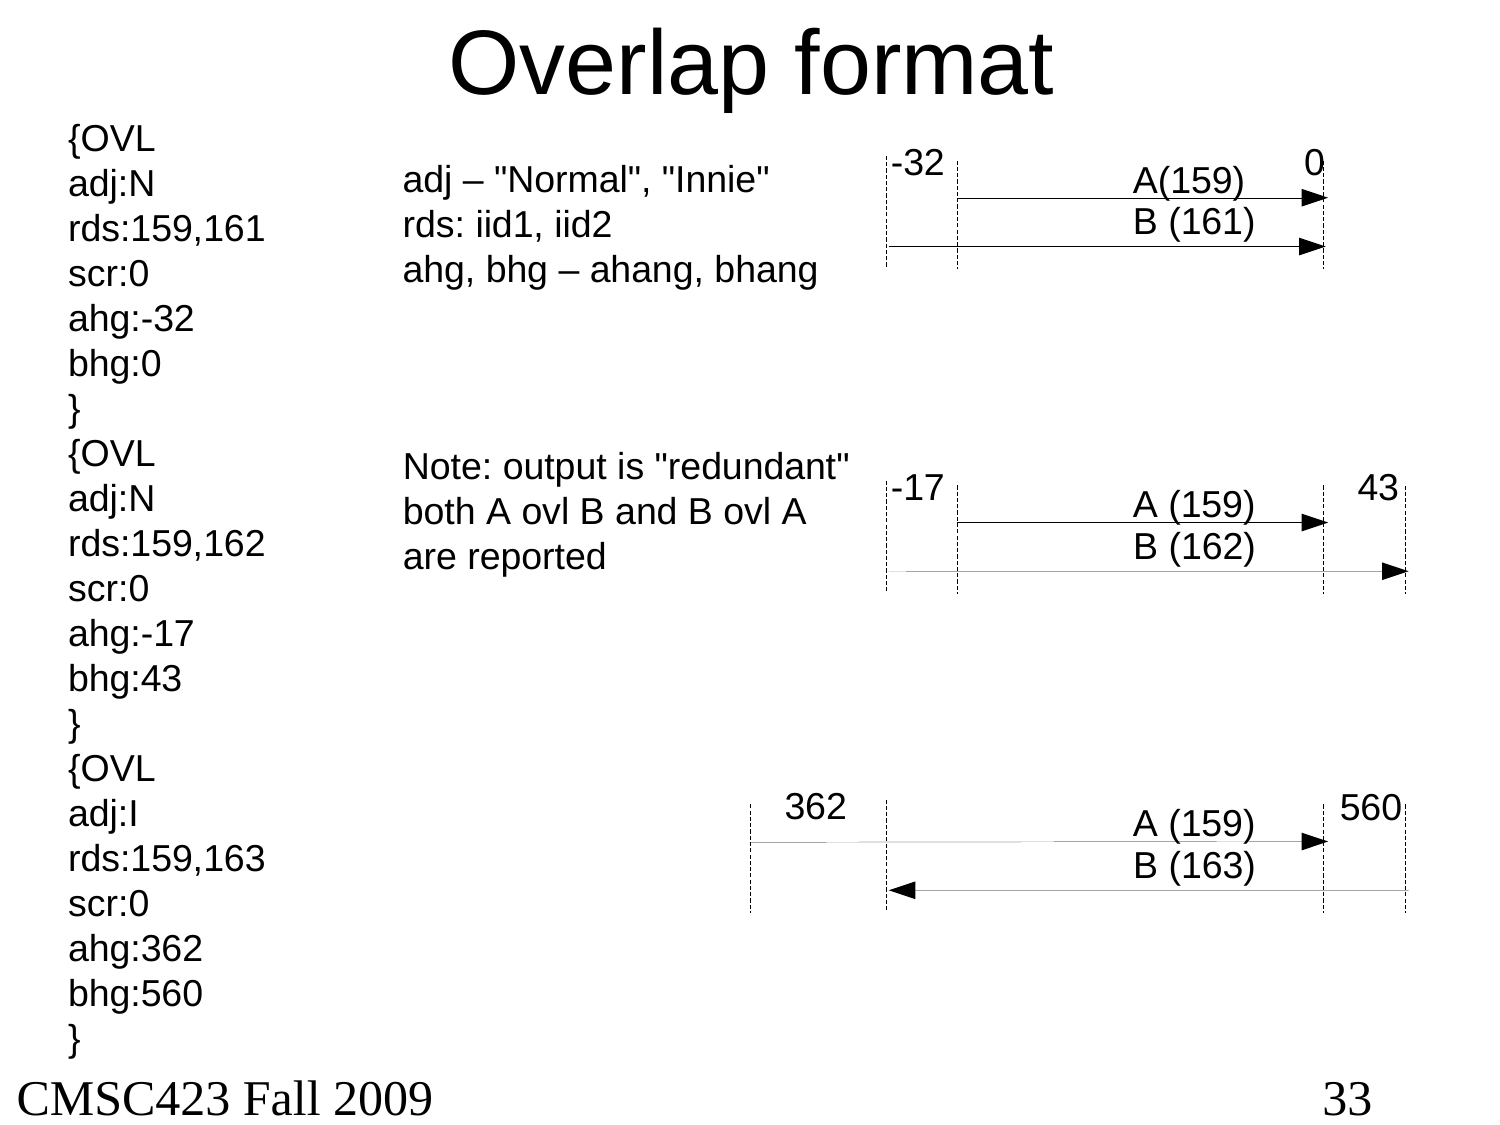

# Overlap format
{OVL
adj:N
rds:159,161
scr:0
ahg:-32
bhg:0
}
{OVL
adj:N
rds:159,162
scr:0
ahg:-17
bhg:43
}
{OVL
adj:I
rds:159,163
scr:0
ahg:362
bhg:560
}
-32
0
adj – "Normal", "Innie"
rds: iid1, iid2
ahg, bhg – ahang, bhang
A(159)
B (161)
Note: output is "redundant"
both A ovl B and B ovl A
are reported
-17
43
A (159)
B (162)
362
560
A (159)
B (163)
CMSC423 Fall 2009
33